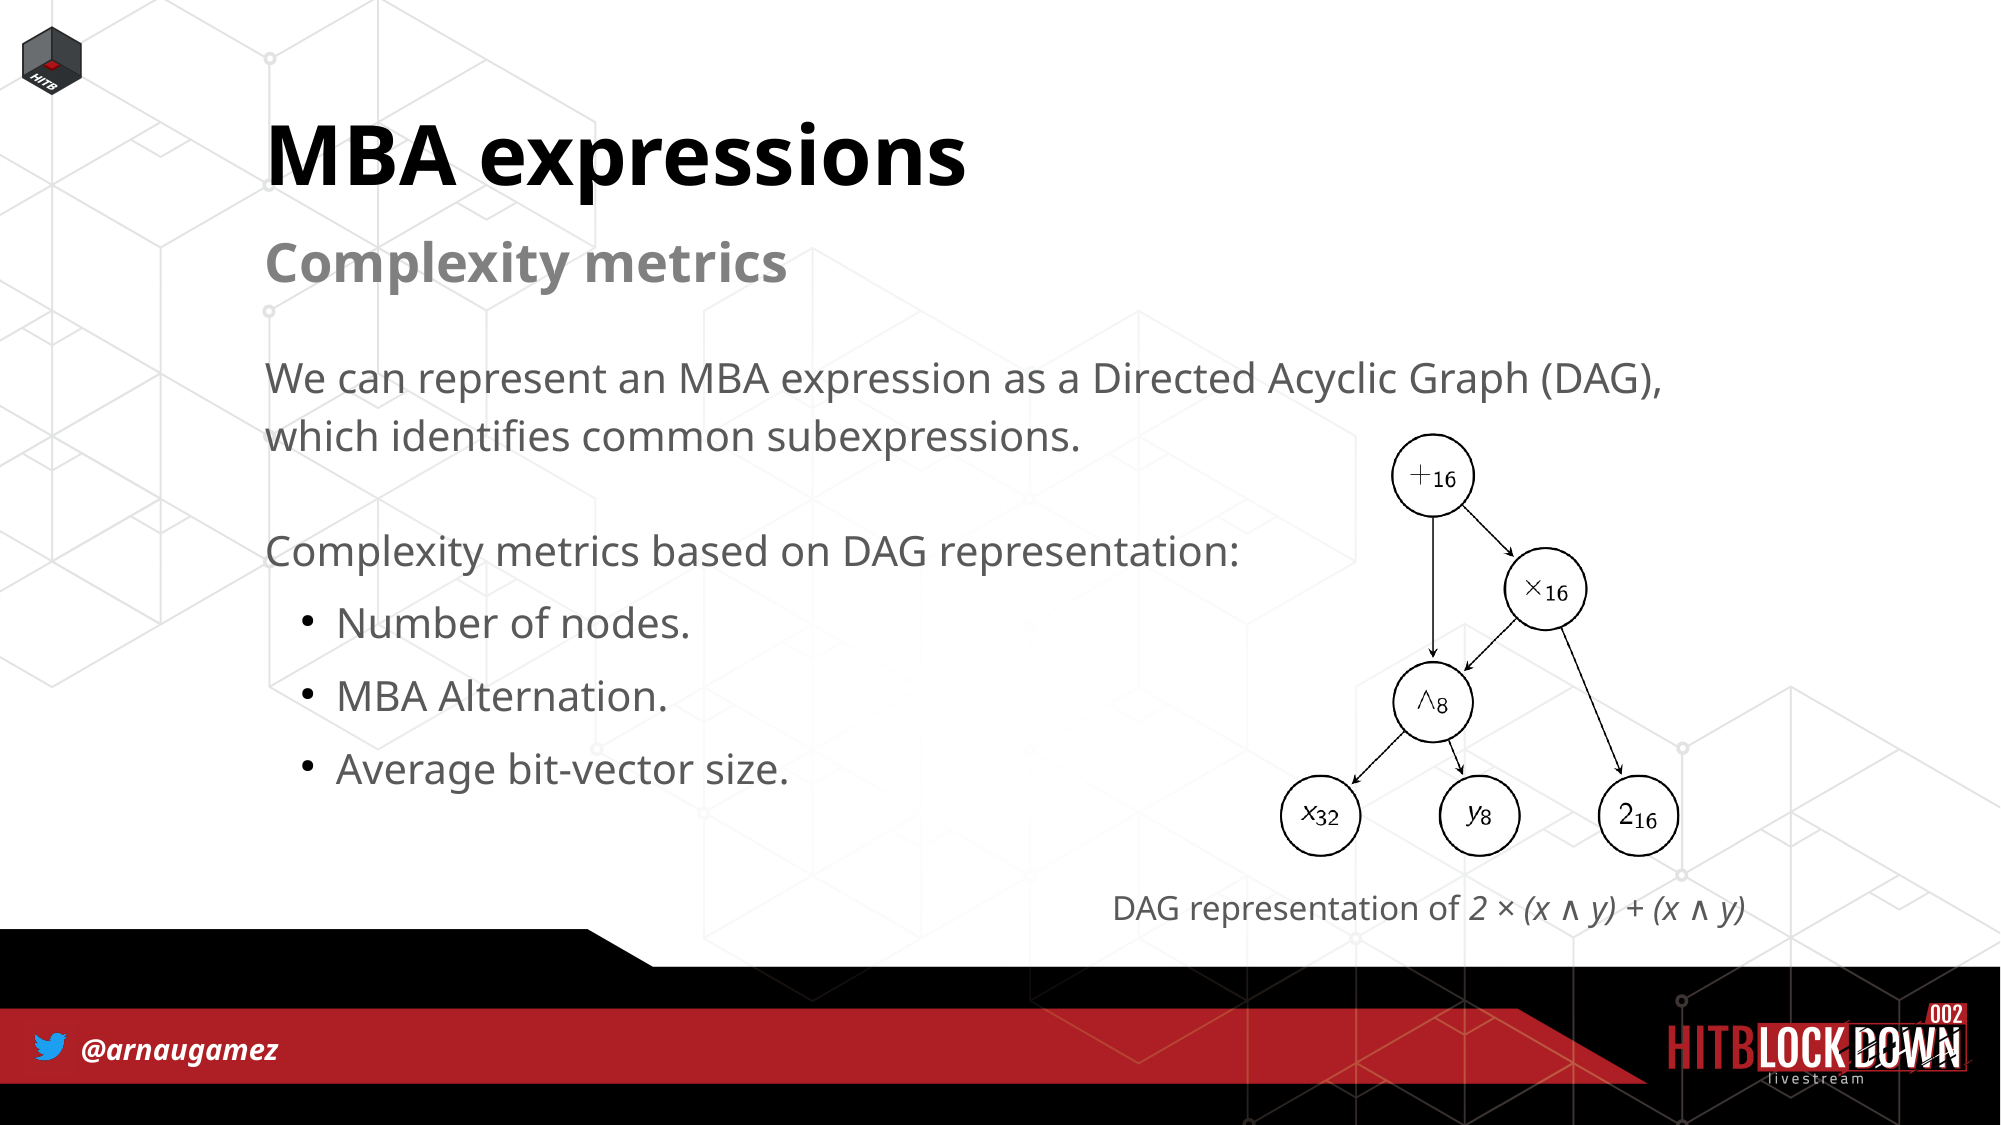

# MBA expressions
Complexity metrics
We can represent an MBA expression as a Directed Acyclic Graph (DAG), which identifies common subexpressions.
Complexity metrics based on DAG representation:
Number of nodes.
MBA Alternation.
Average bit-vector size.
DAG representation of 2 × (x ∧ y) + (x ∧ y)